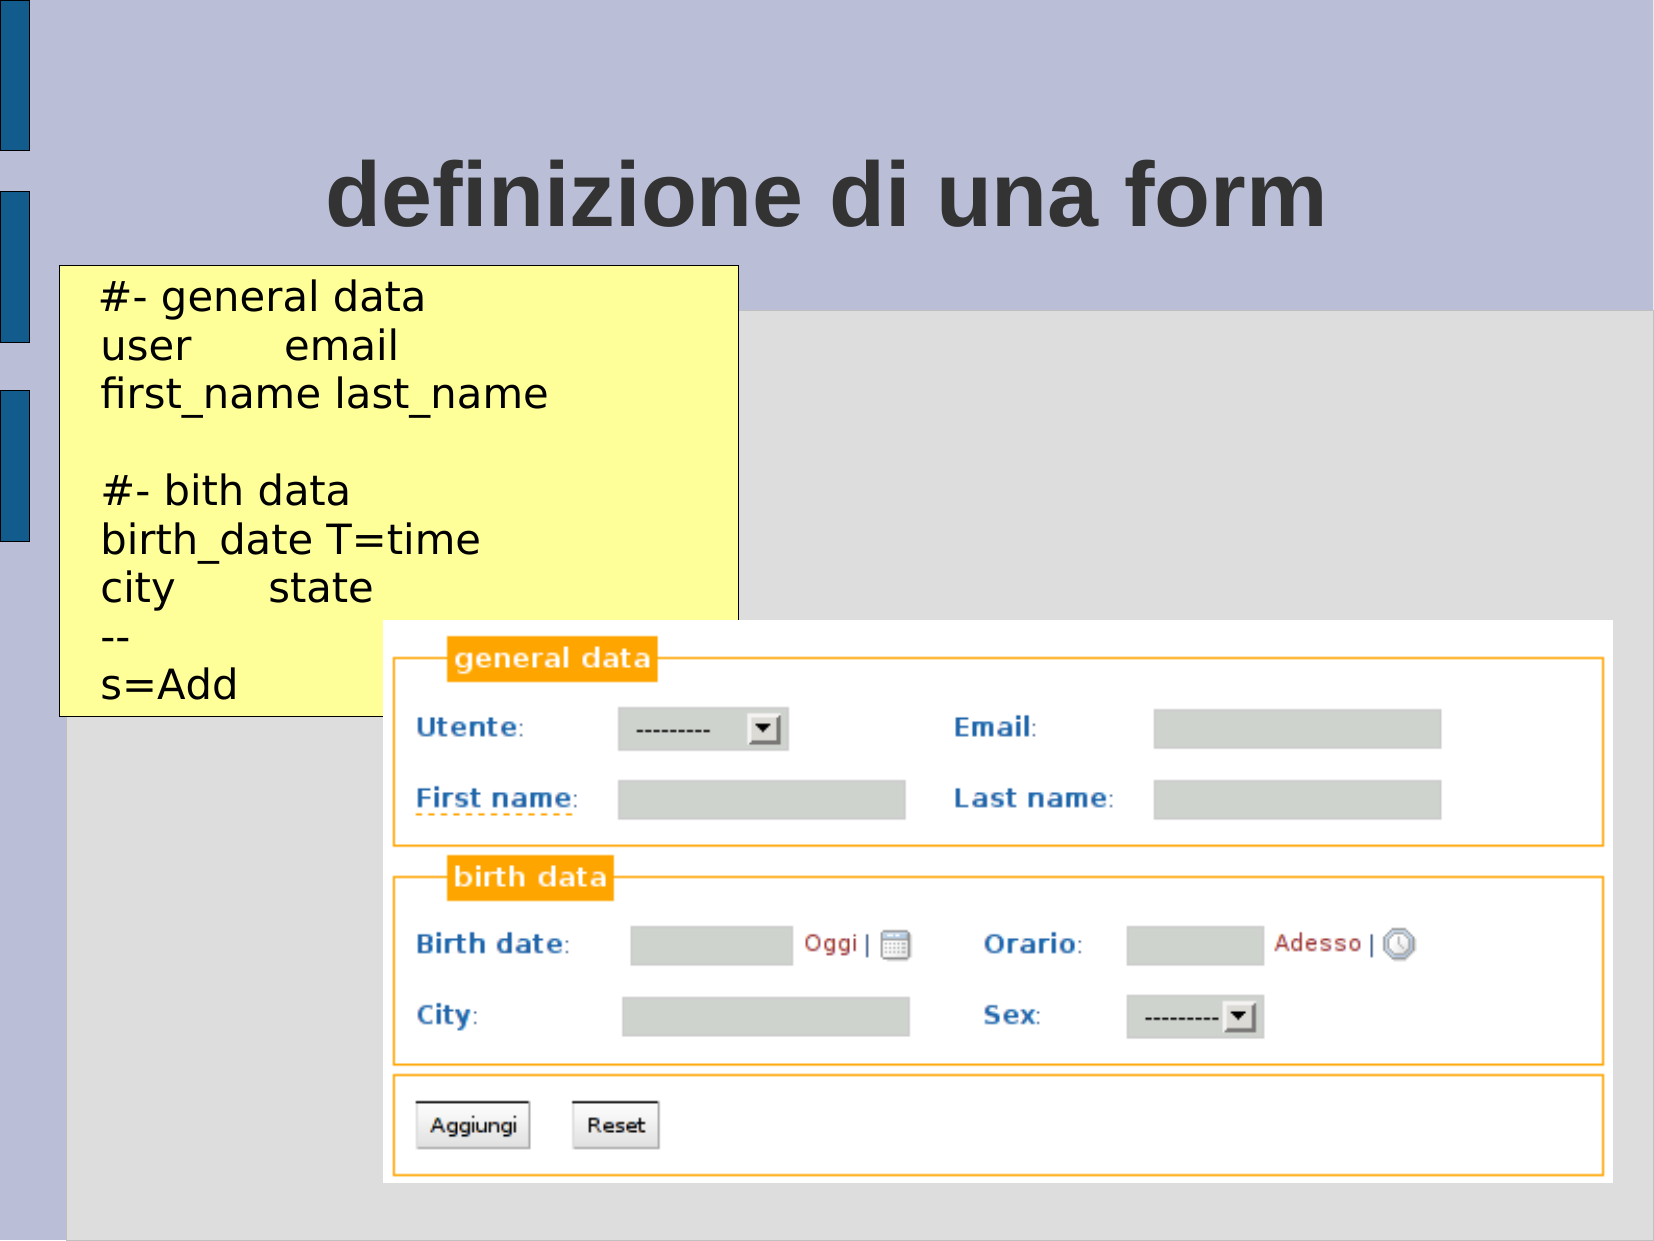

# definizione di una form
 #- general data
 user email
 first_name last_name
 #- bith data
 birth_date T=time
 city state
 --
 s=Add